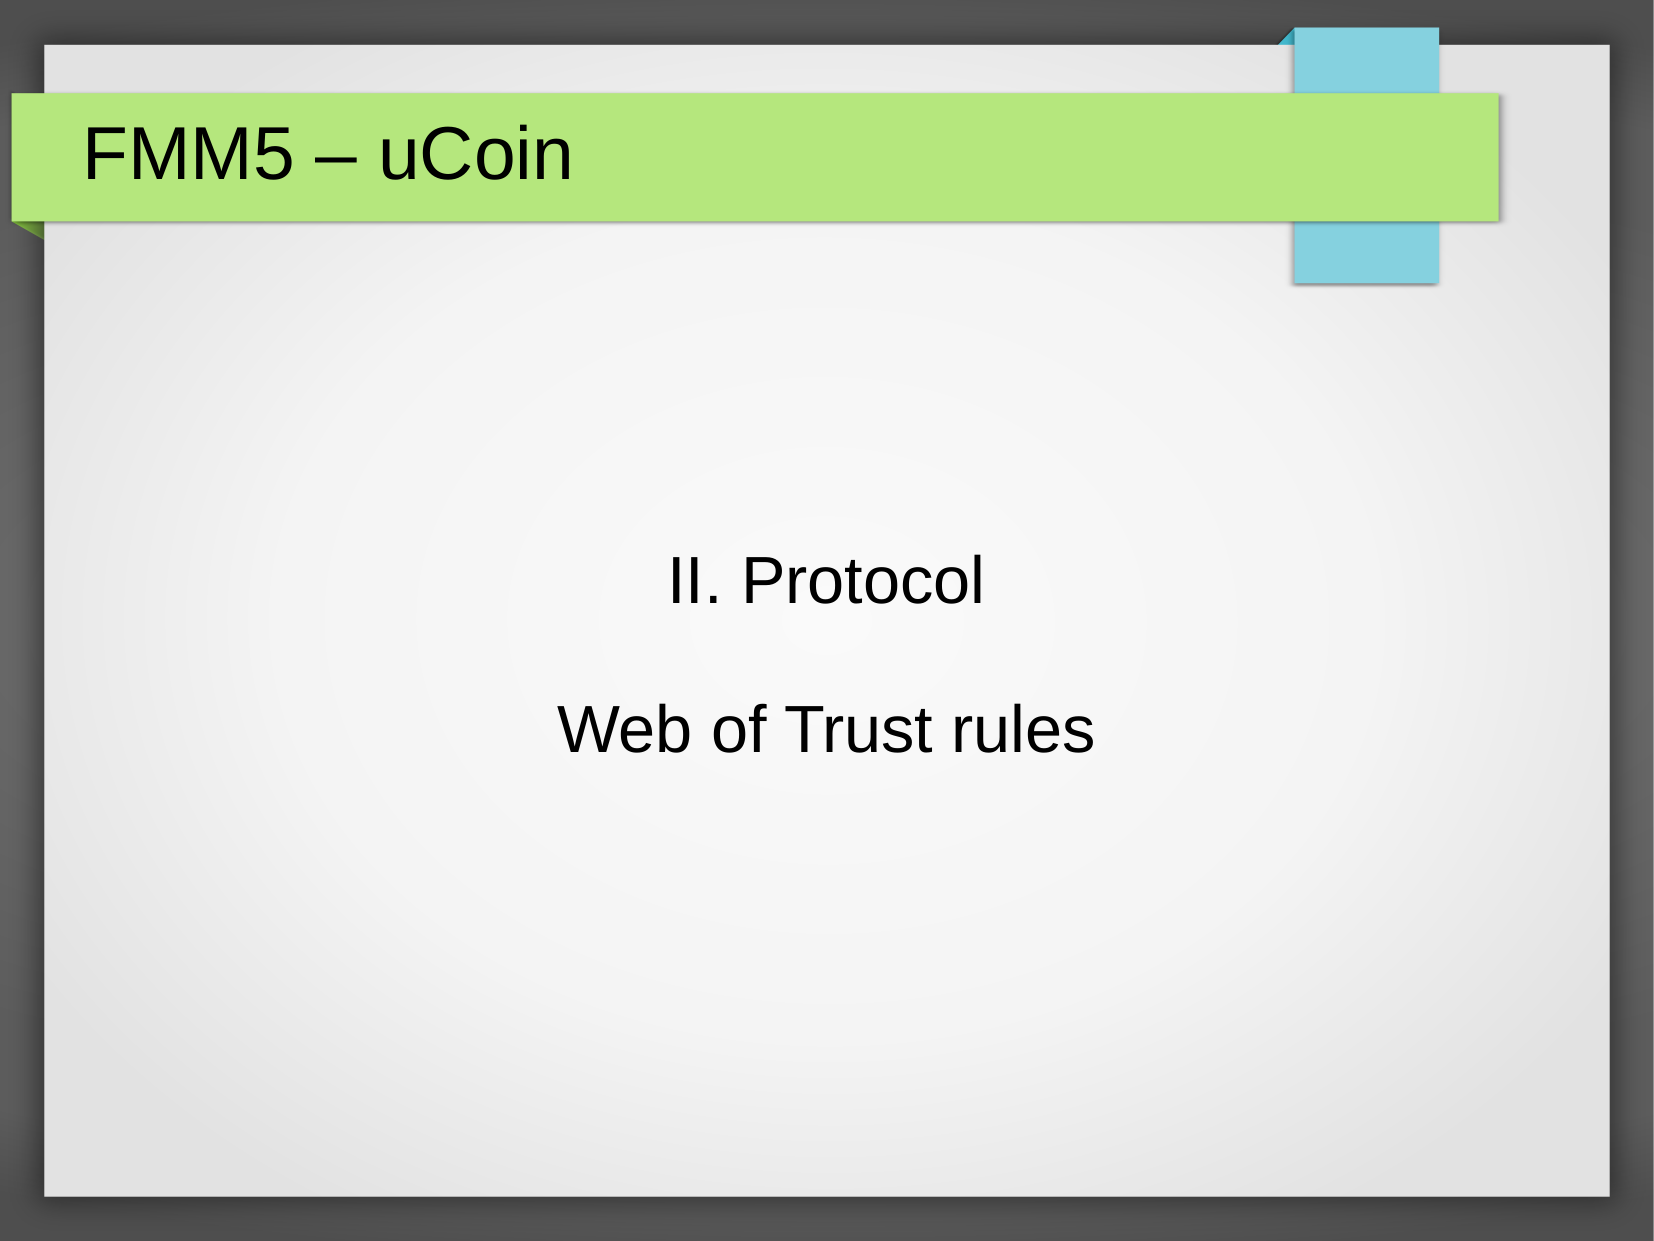

# FMM5 – uCoin
II. Protocol
Web of Trust rules